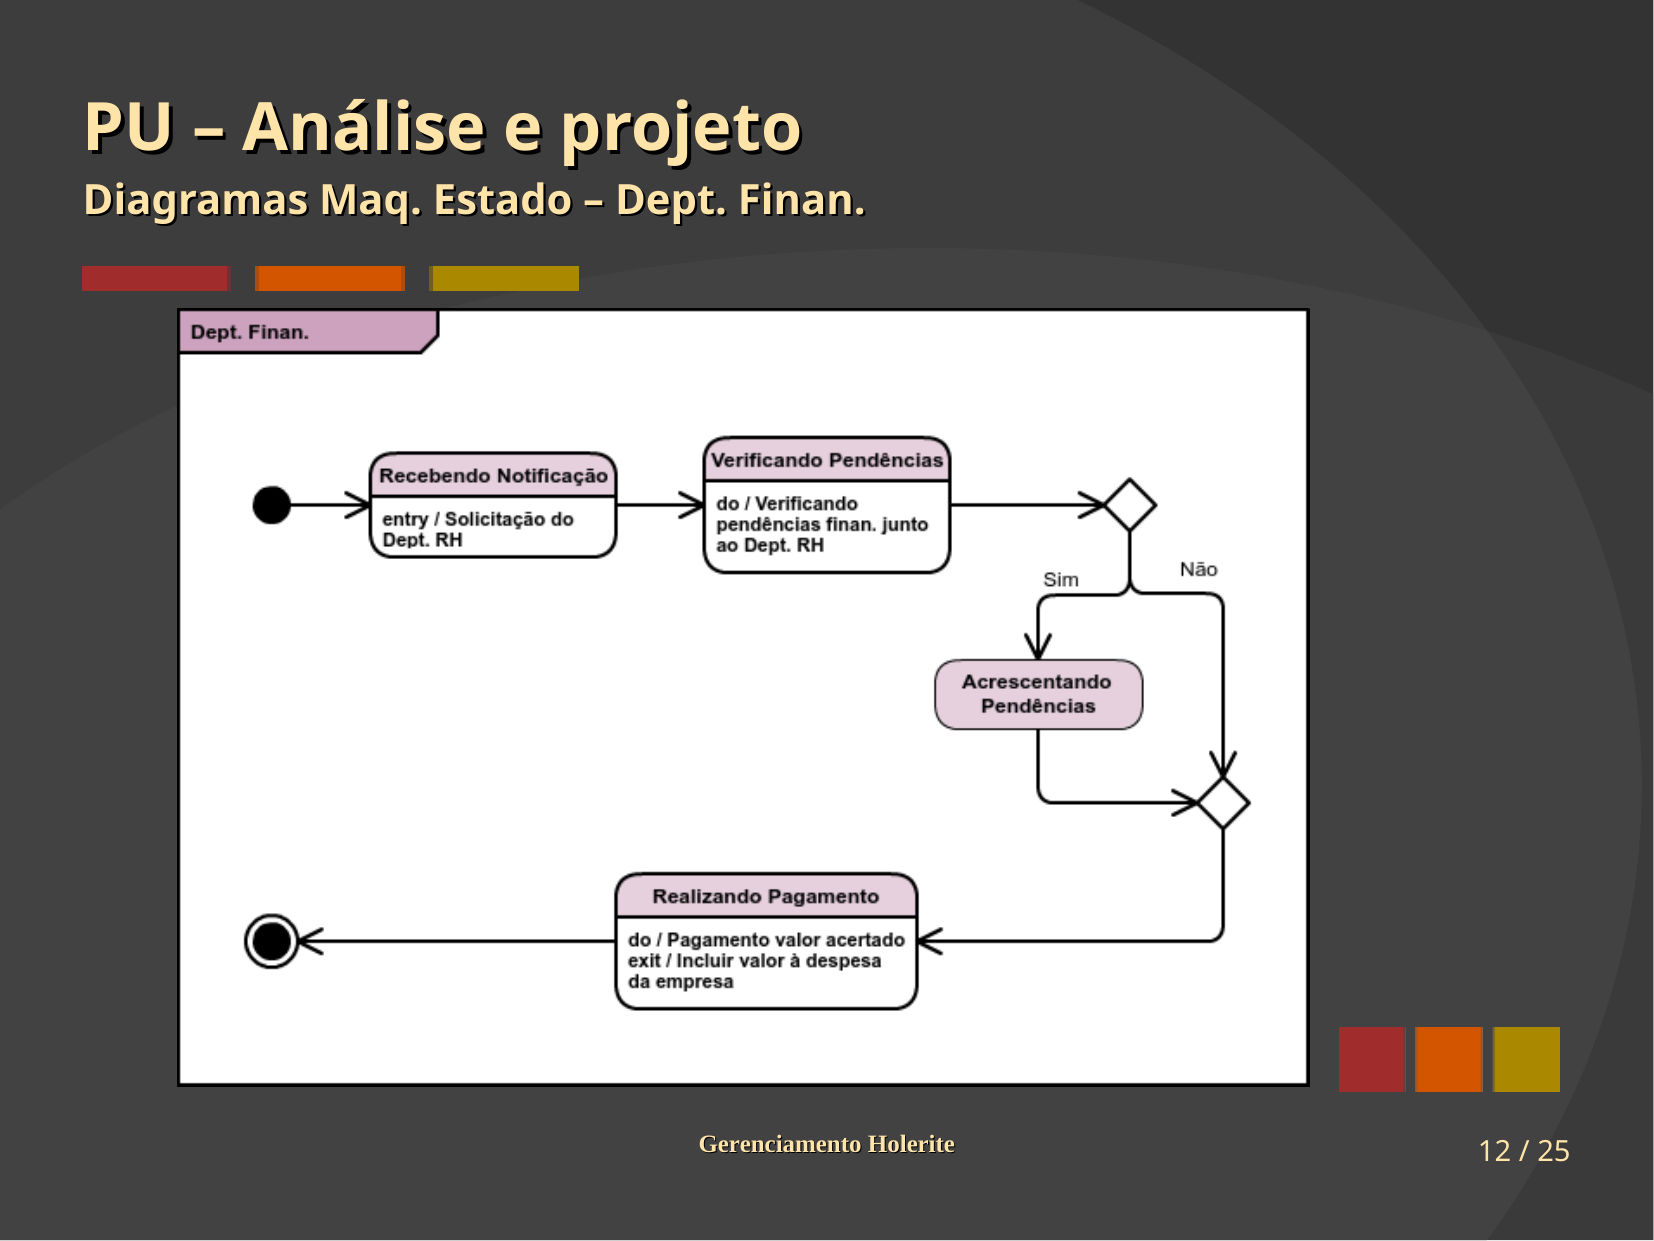

# PU – Análise e projeto Diagramas Maq. Estado – Dept. Finan.
12